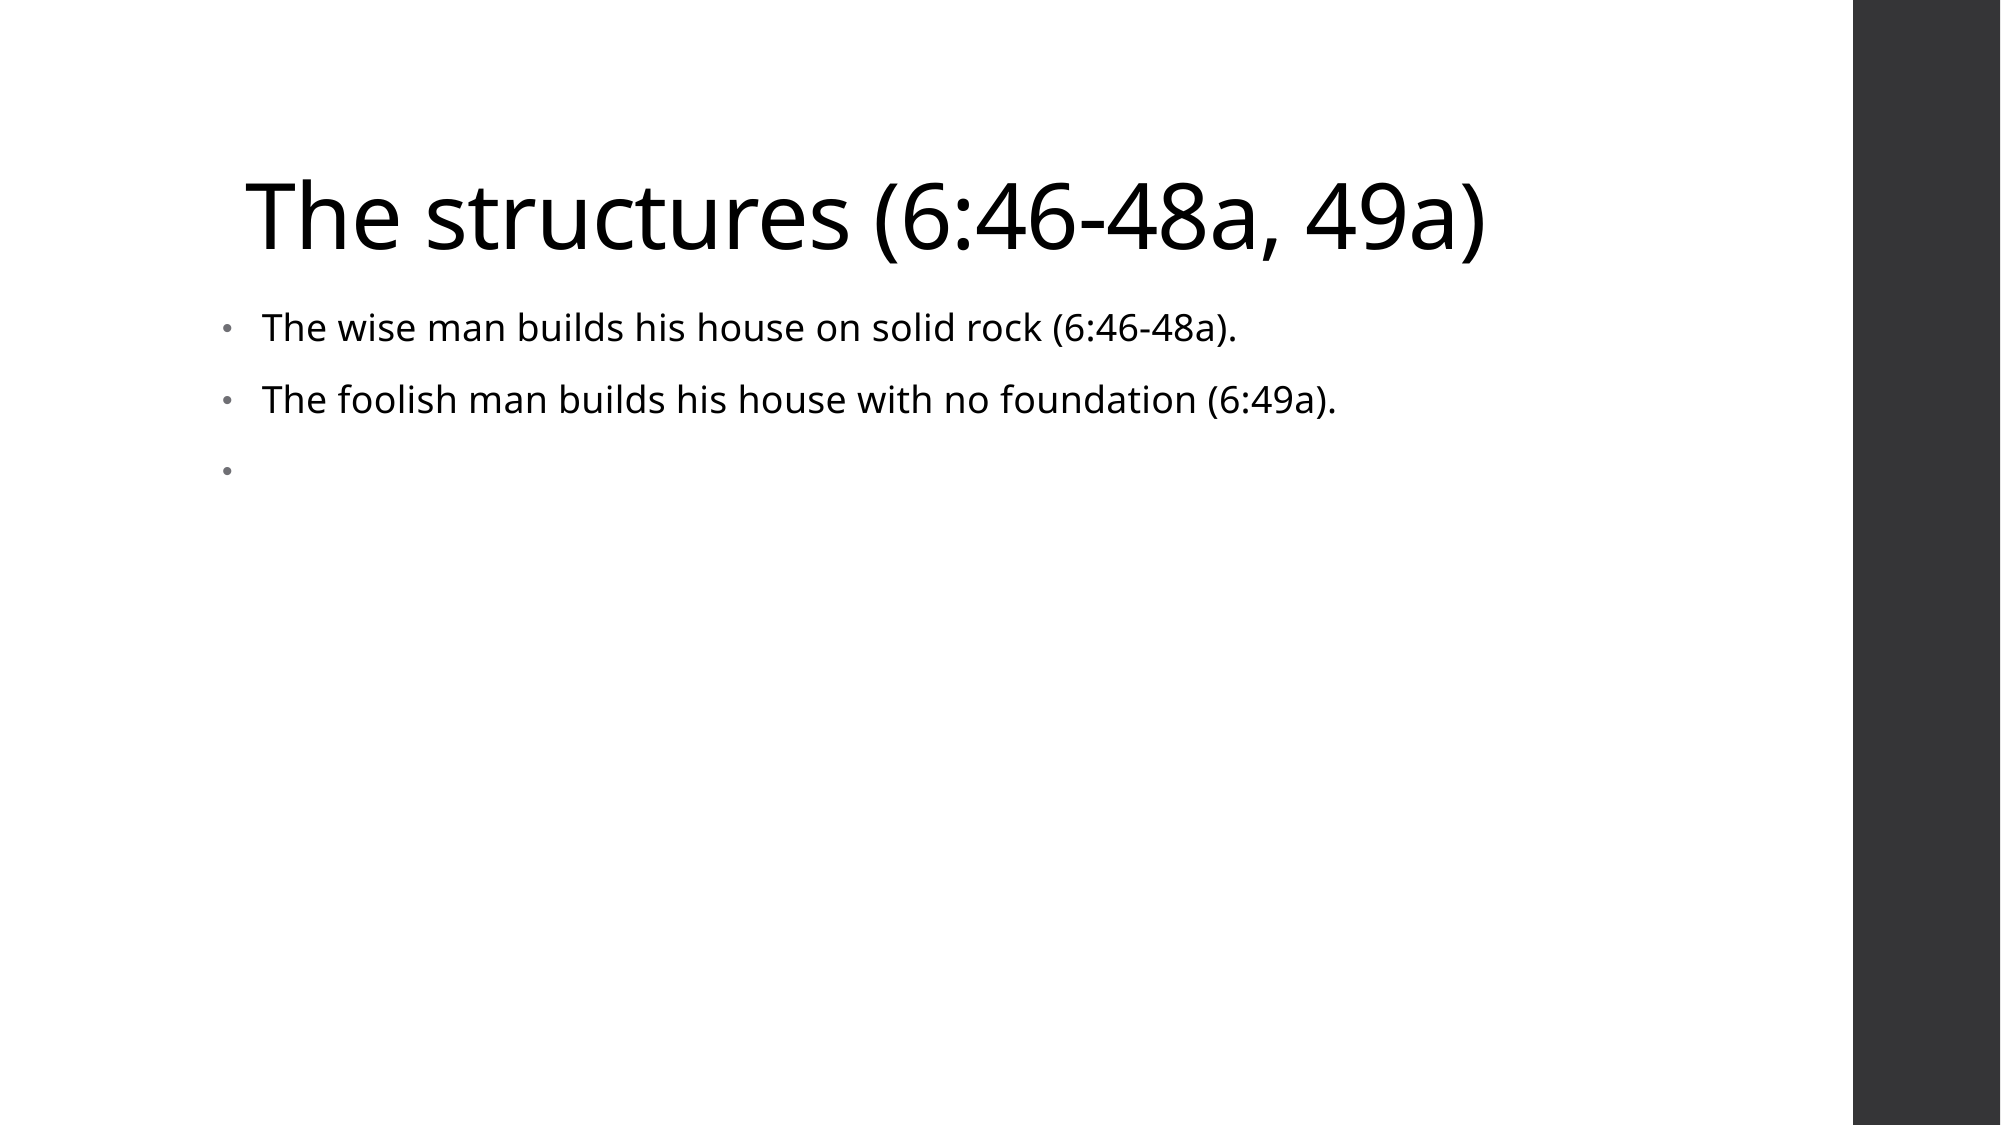

# The structures (6:46-48a, 49a)
 The wise man builds his house on solid rock (6:46-48a).
 The foolish man builds his house with no foundation (6:49a).